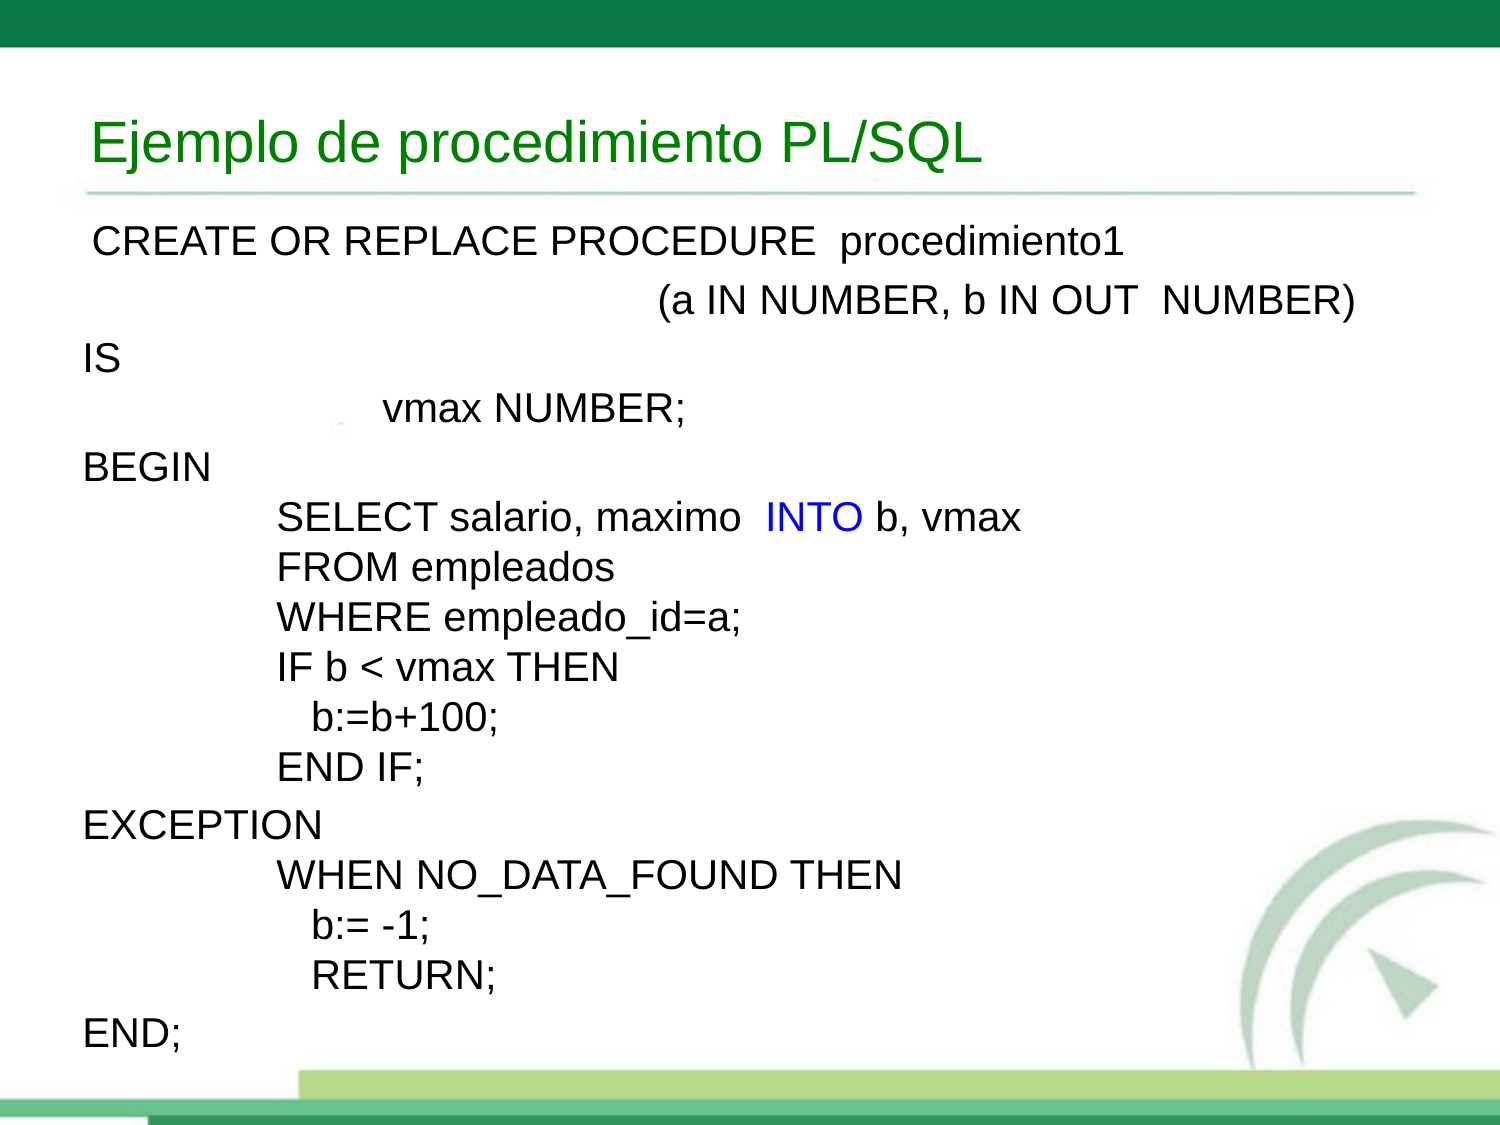

# Ejemplo de procedimiento PL/SQL
 CREATE OR REPLACE PROCEDURE procedimiento1
 (a IN NUMBER, b IN OUT NUMBER)
IS
         	vmax NUMBER;
BEGIN
            SELECT salario, maximo INTO b, vmax
            FROM empleados
            WHERE empleado_id=a;
            IF b < vmax THEN
               b:=b+100;
            END IF;
EXCEPTION
            WHEN NO_DATA_FOUND THEN
               b:= -1;
               RETURN;
END;